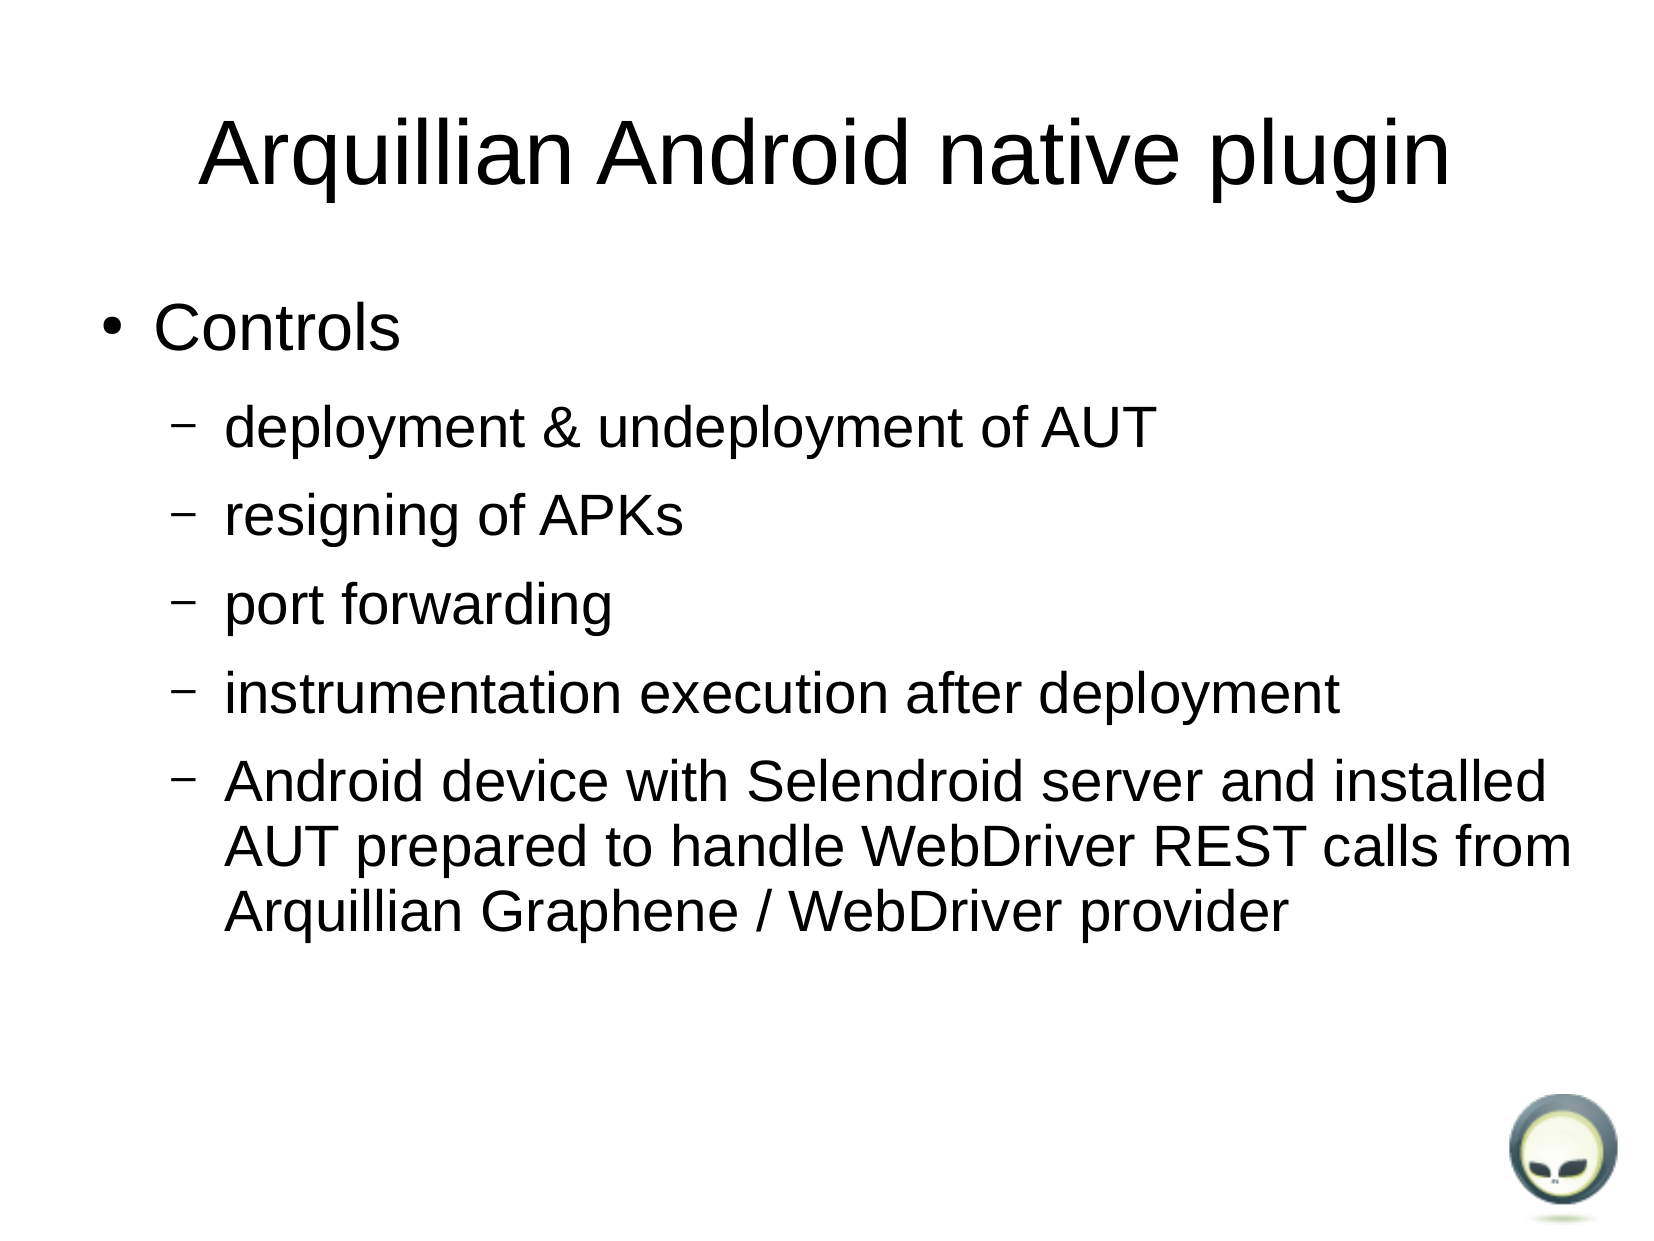

# Arquillian Android native plugin
Controls
deployment & undeployment of AUT
resigning of APKs
port forwarding
instrumentation execution after deployment
Android device with Selendroid server and installed AUT prepared to handle WebDriver REST calls from Arquillian Graphene / WebDriver provider